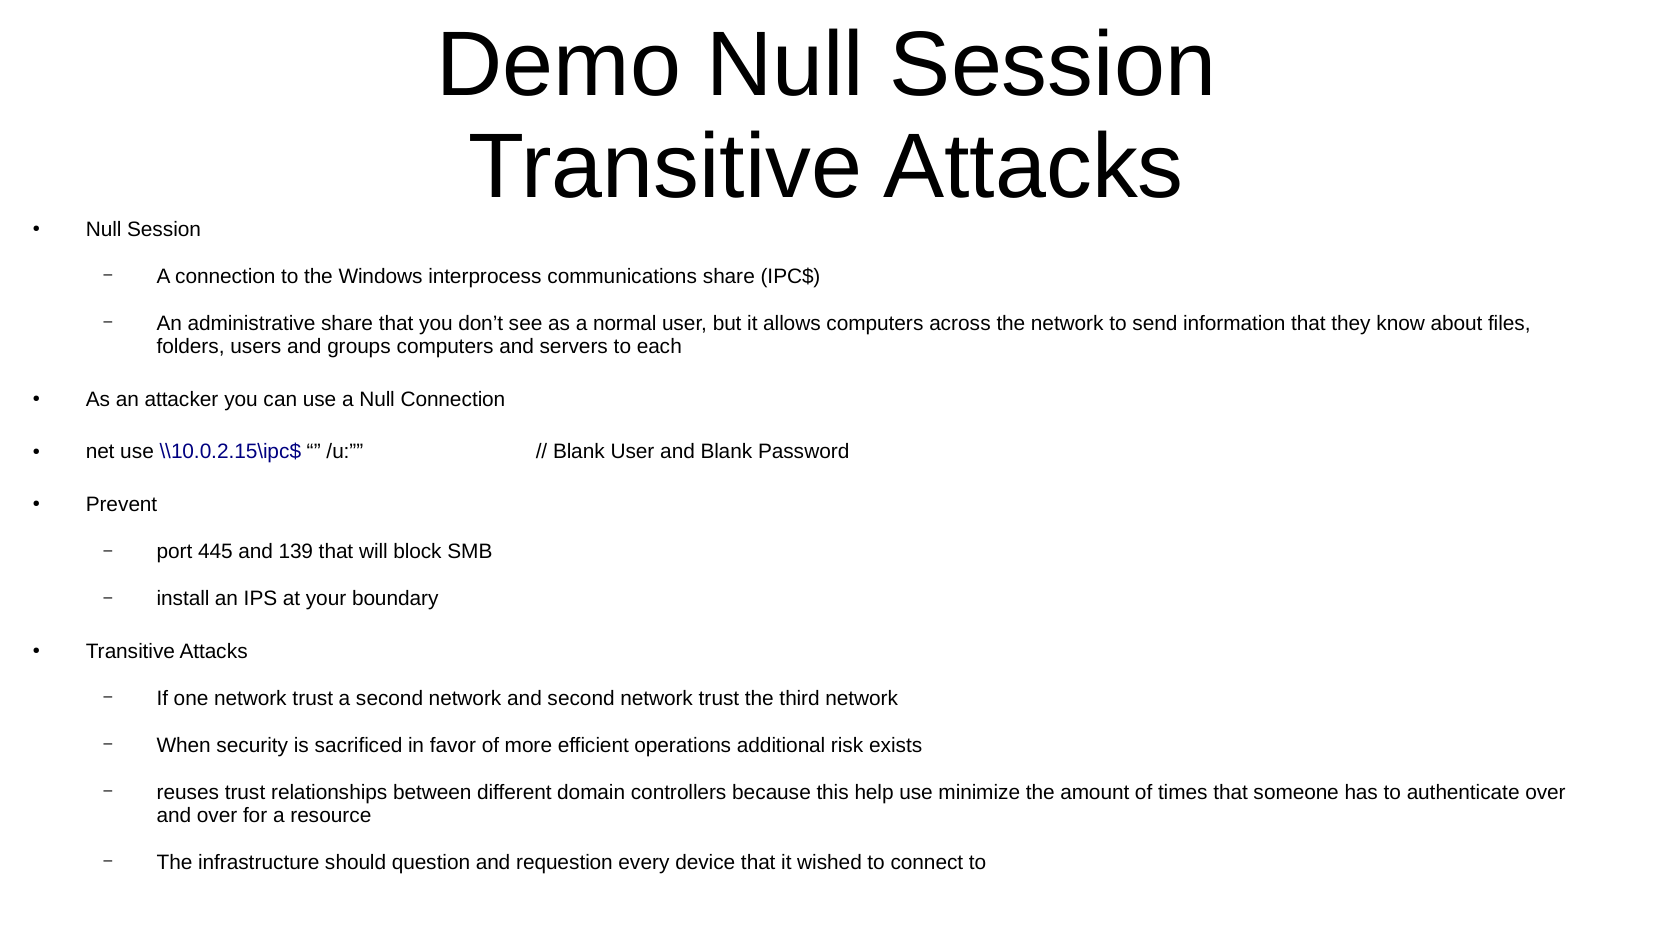

# Demo Null Session Transitive Attacks
Null Session
A connection to the Windows interprocess communications share (IPC$)
An administrative share that you don’t see as a normal user, but it allows computers across the network to send information that they know about files, folders, users and groups computers and servers to each
As an attacker you can use a Null Connection
net use \\10.0.2.15\ipc$ “” /u:””			// Blank User and Blank Password
Prevent
port 445 and 139 that will block SMB
install an IPS at your boundary
Transitive Attacks
If one network trust a second network and second network trust the third network
When security is sacrificed in favor of more efficient operations additional risk exists
reuses trust relationships between different domain controllers because this help use minimize the amount of times that someone has to authenticate over and over for a resource
The infrastructure should question and requestion every device that it wished to connect to